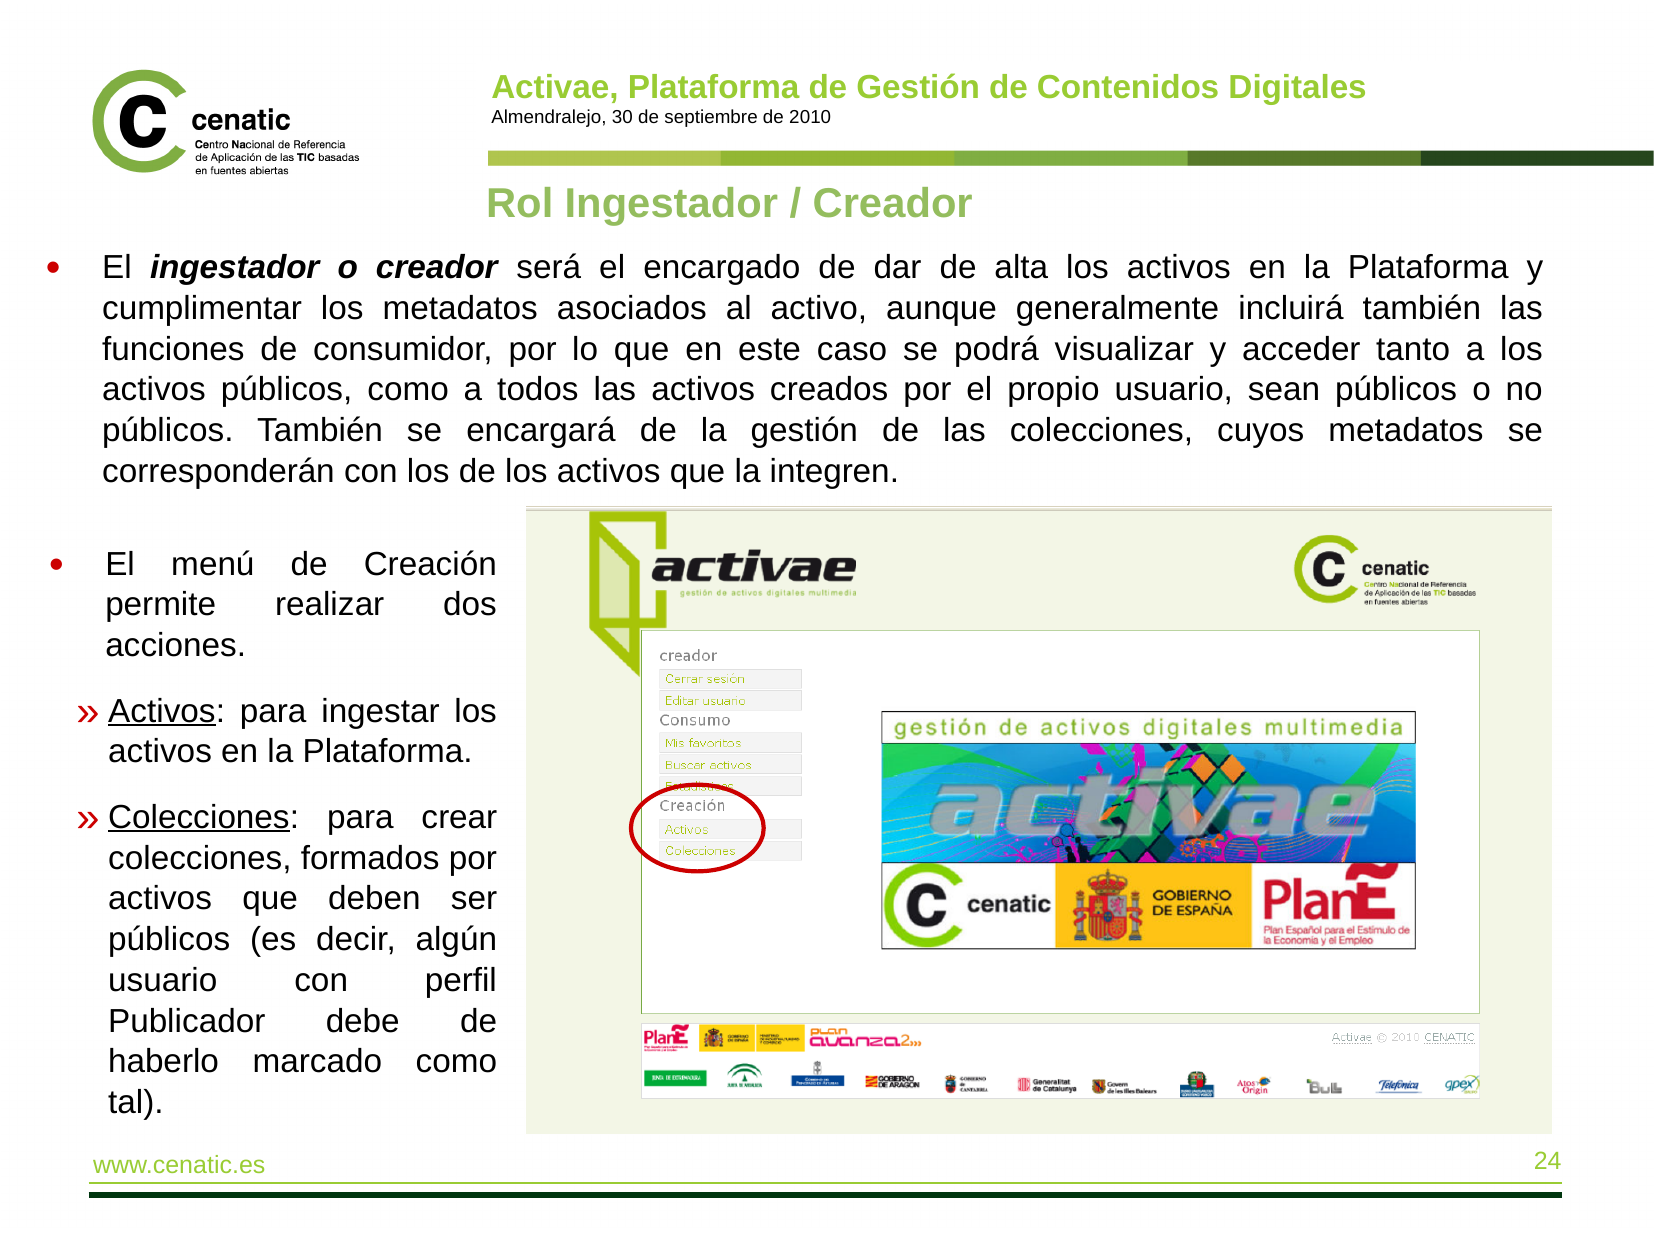

# Rol Ingestador / Creador
El ingestador o creador será el encargado de dar de alta los activos en la Plataforma y cumplimentar los metadatos asociados al activo, aunque generalmente incluirá también las funciones de consumidor, por lo que en este caso se podrá visualizar y acceder tanto a los activos públicos, como a todos las activos creados por el propio usuario, sean públicos o no públicos. También se encargará de la gestión de las colecciones, cuyos metadatos se corresponderán con los de los activos que la integren.
El menú de Creación permite realizar dos acciones.
Activos: para ingestar los activos en la Plataforma.
Colecciones: para crear colecciones, formados por activos que deben ser públicos (es decir, algún usuario con perfil Publicador debe de haberlo marcado como tal).
24
www.cenatic.es